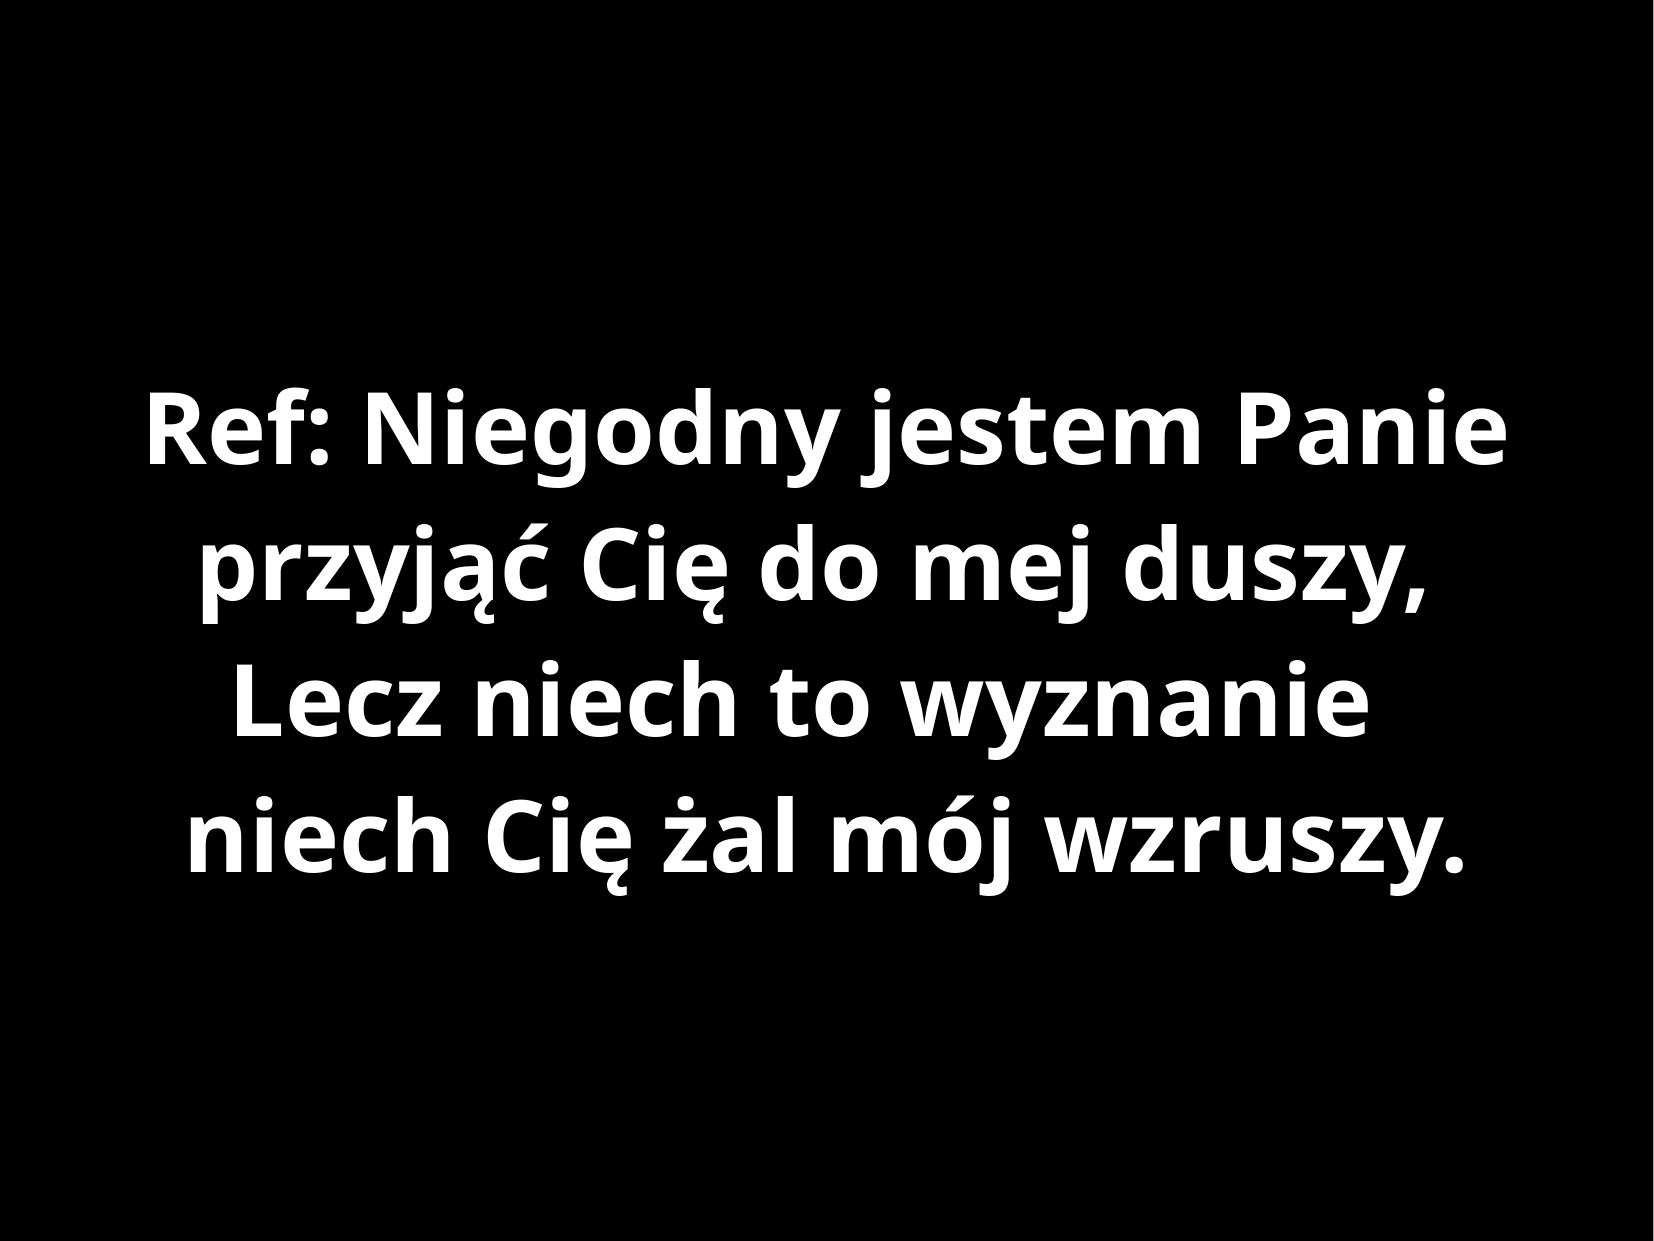

# Ref: Niegodny jestem Panie przyjąć Cię do mej duszy, Lecz niech to wyznanie niech Cię żal mój wzruszy.